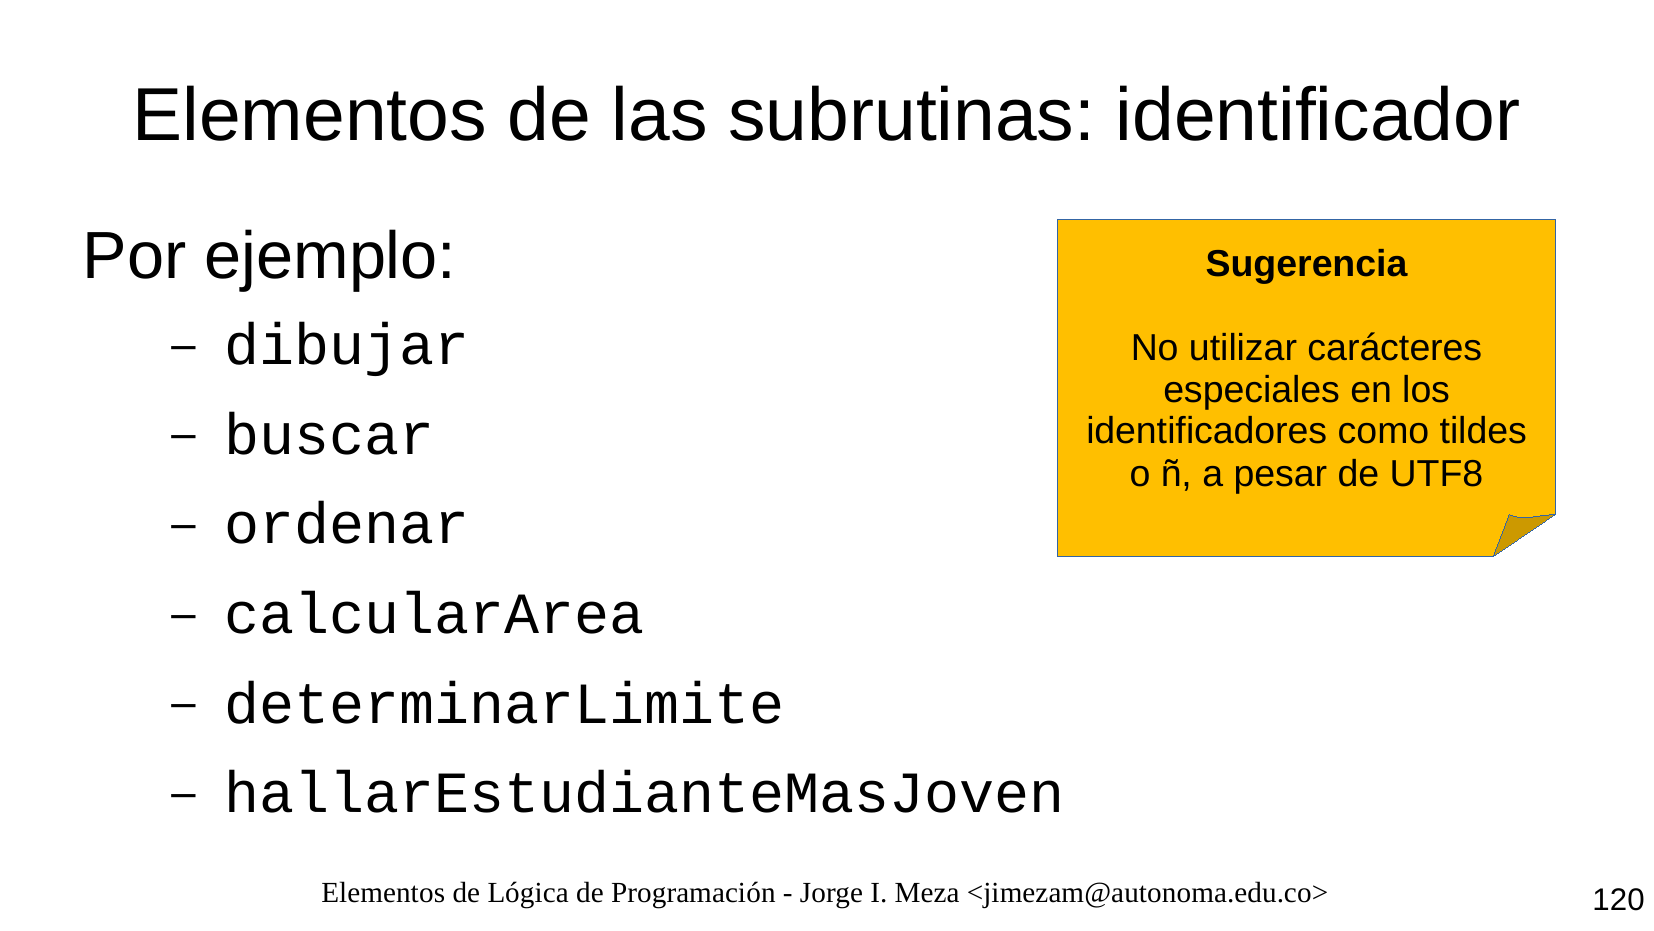

# Elementos de las subrutinas: identificador
Por ejemplo:
dibujar
buscar
ordenar
calcularArea
determinarLimite
hallarEstudianteMasJoven
Sugerencia
No utilizar carácteres especiales en los identificadores como tildes o ñ, a pesar de UTF8
Elementos de Lógica de Programación - Jorge I. Meza <jimezam@autonoma.edu.co>